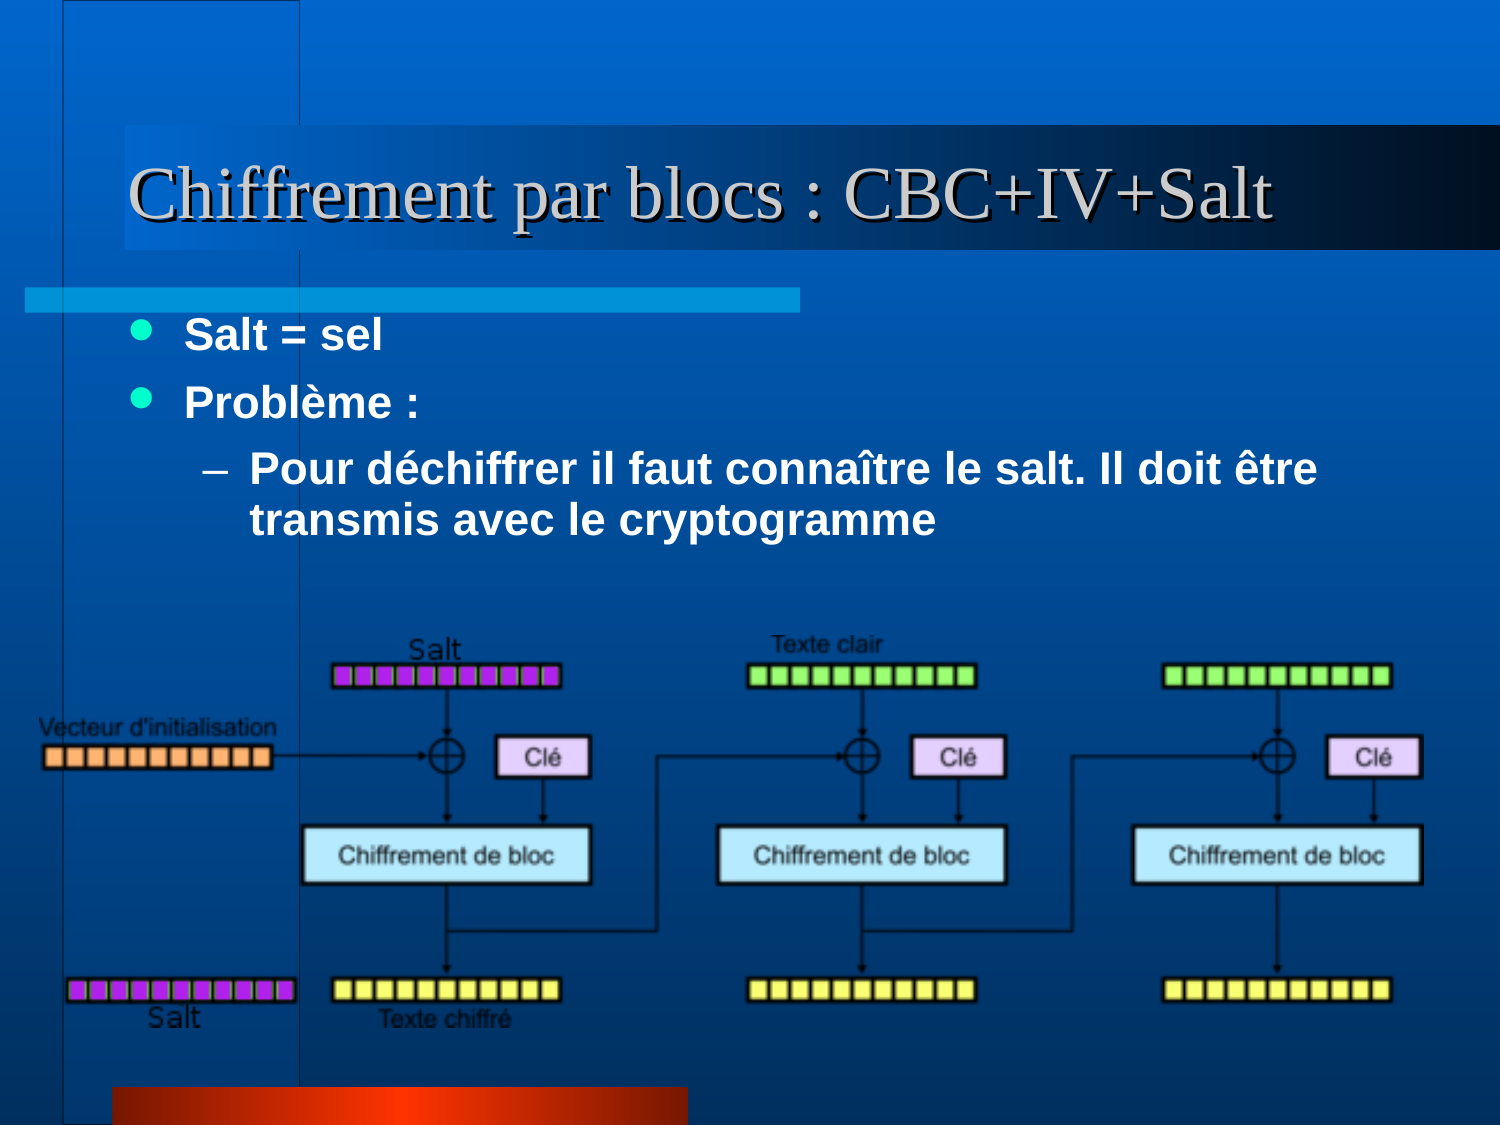

# Chiffrement par blocs : CBC+IV+Salt
Salt = sel
Problème :
Pour déchiffrer il faut connaître le salt. Il doit être transmis avec le cryptogramme